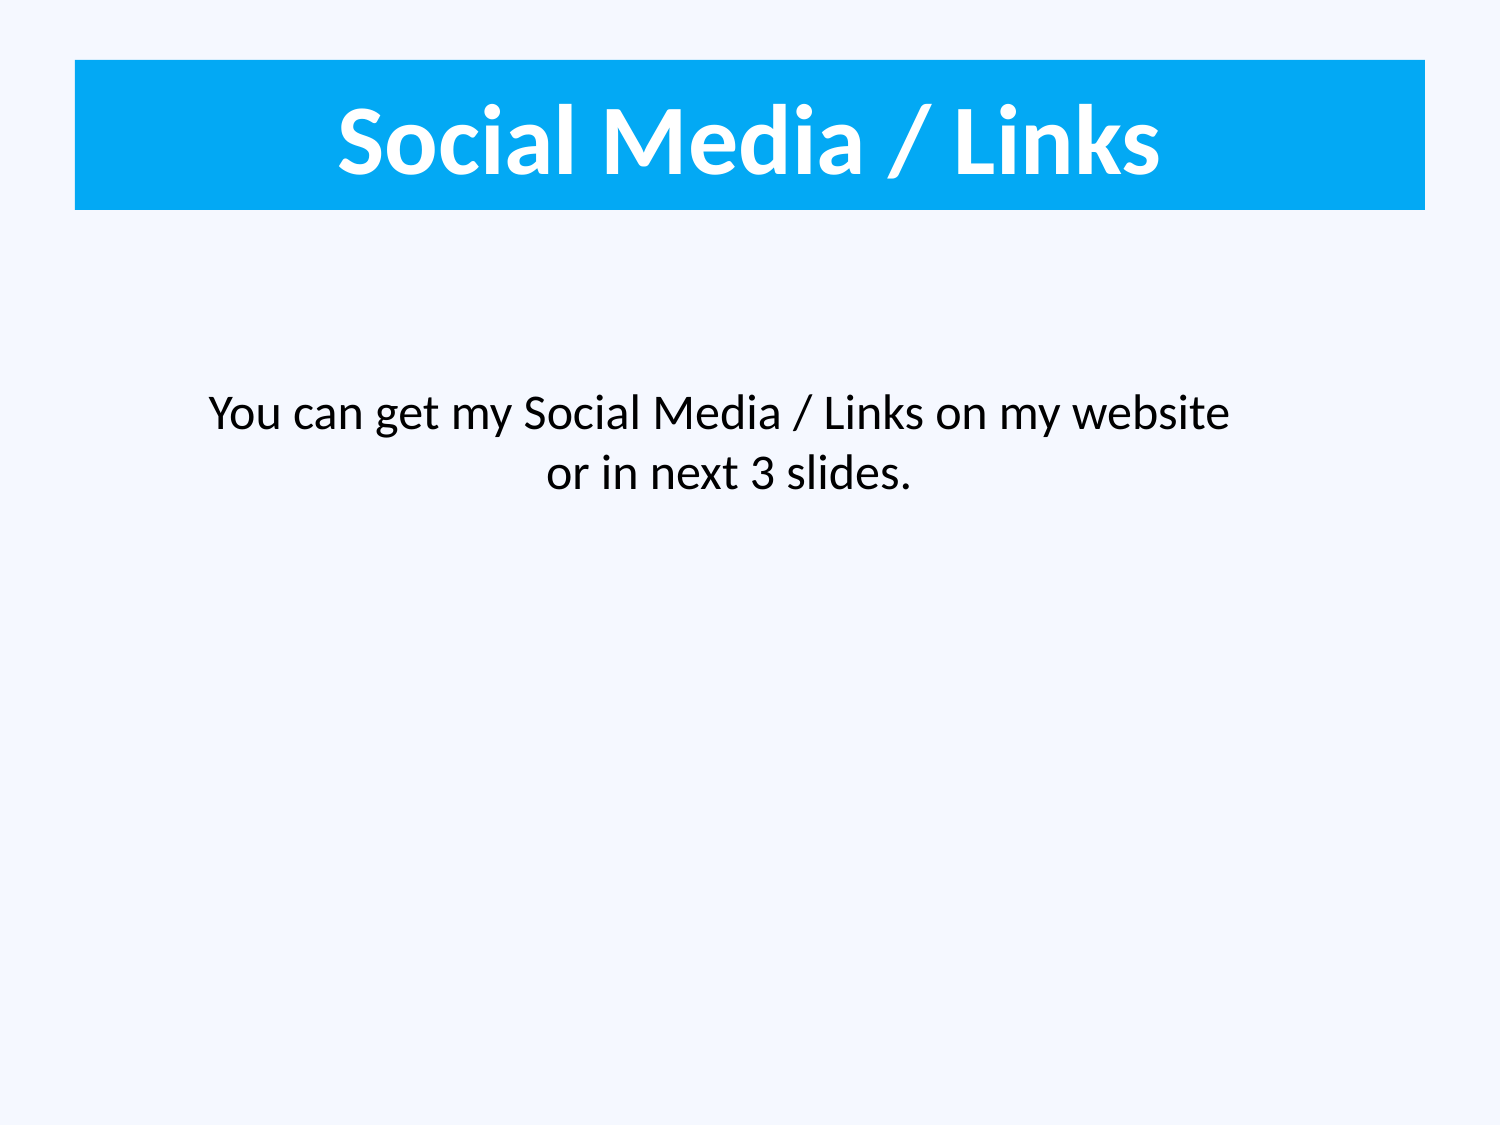

Social Media / Links
You can get my Social Media / Links on my website
 or in next 3 slides.